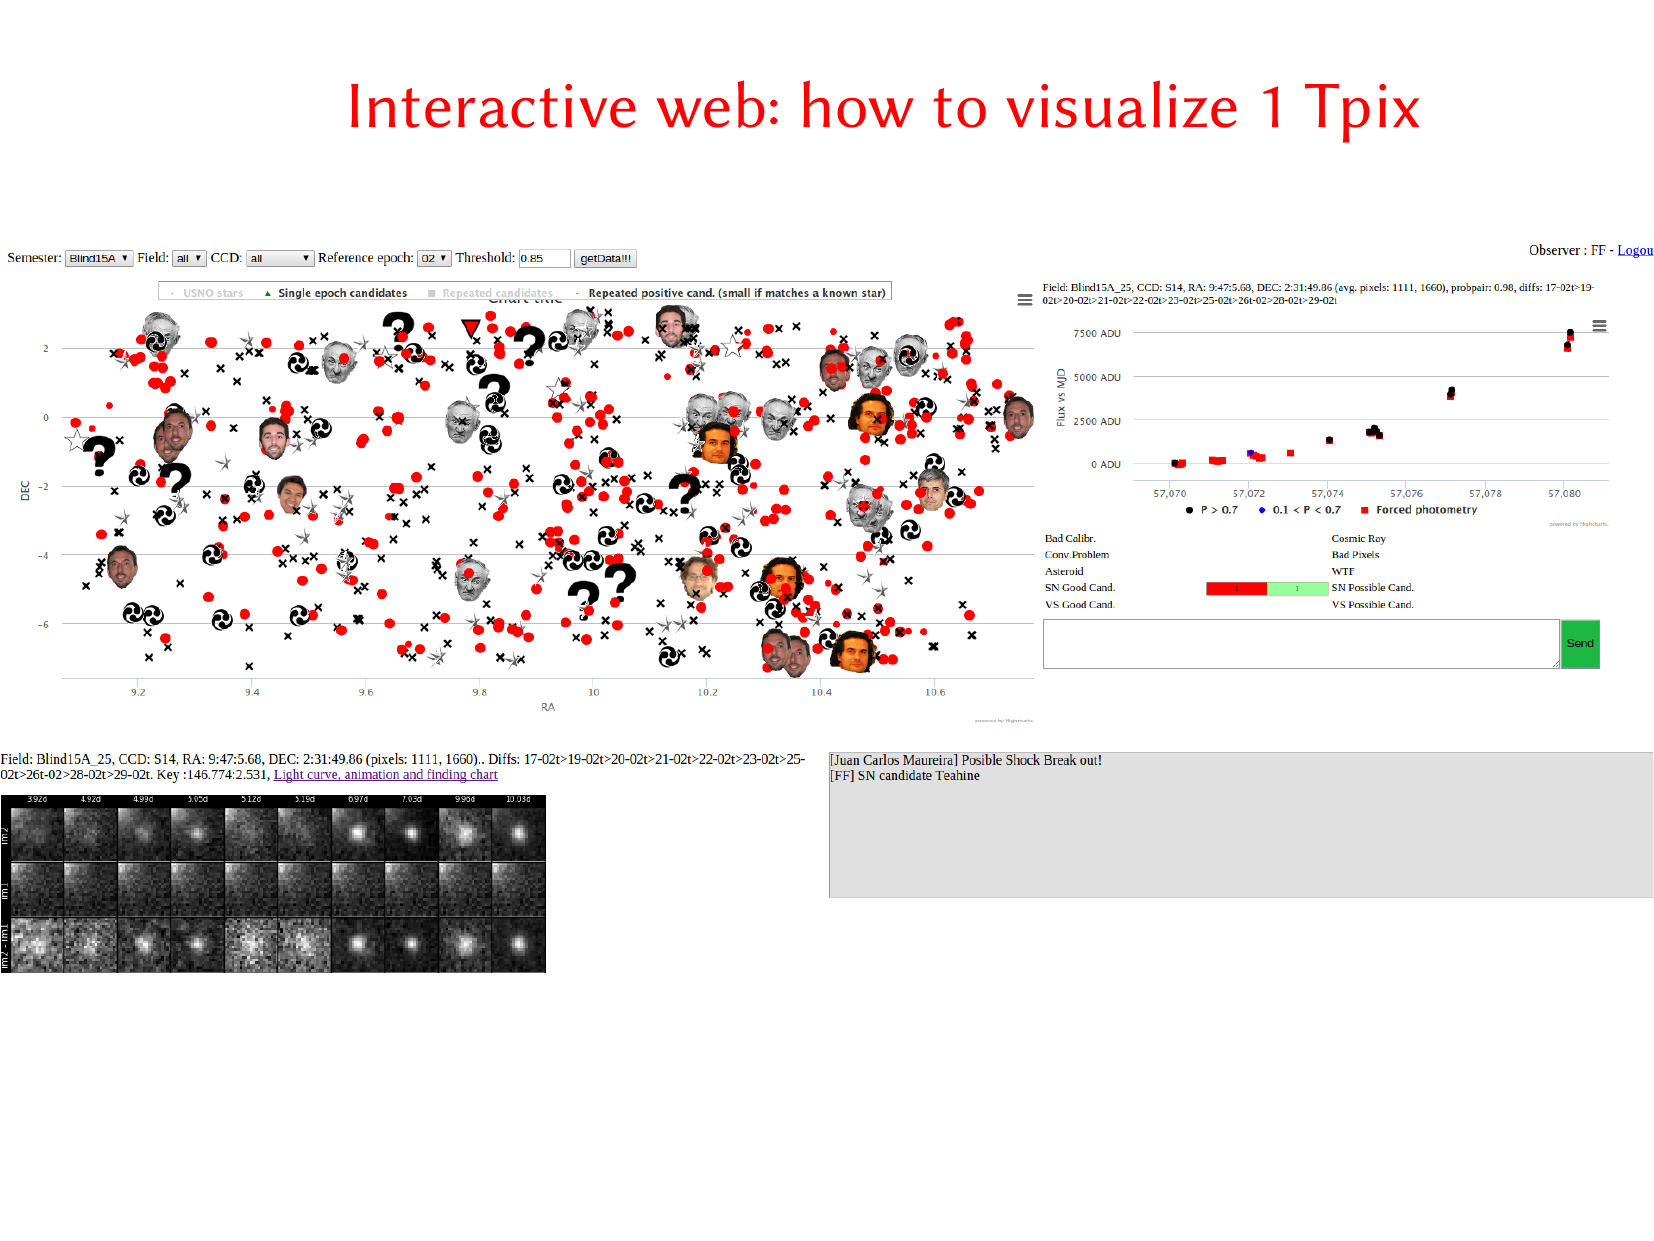

Interactive web: how to visualize 1 Tpix